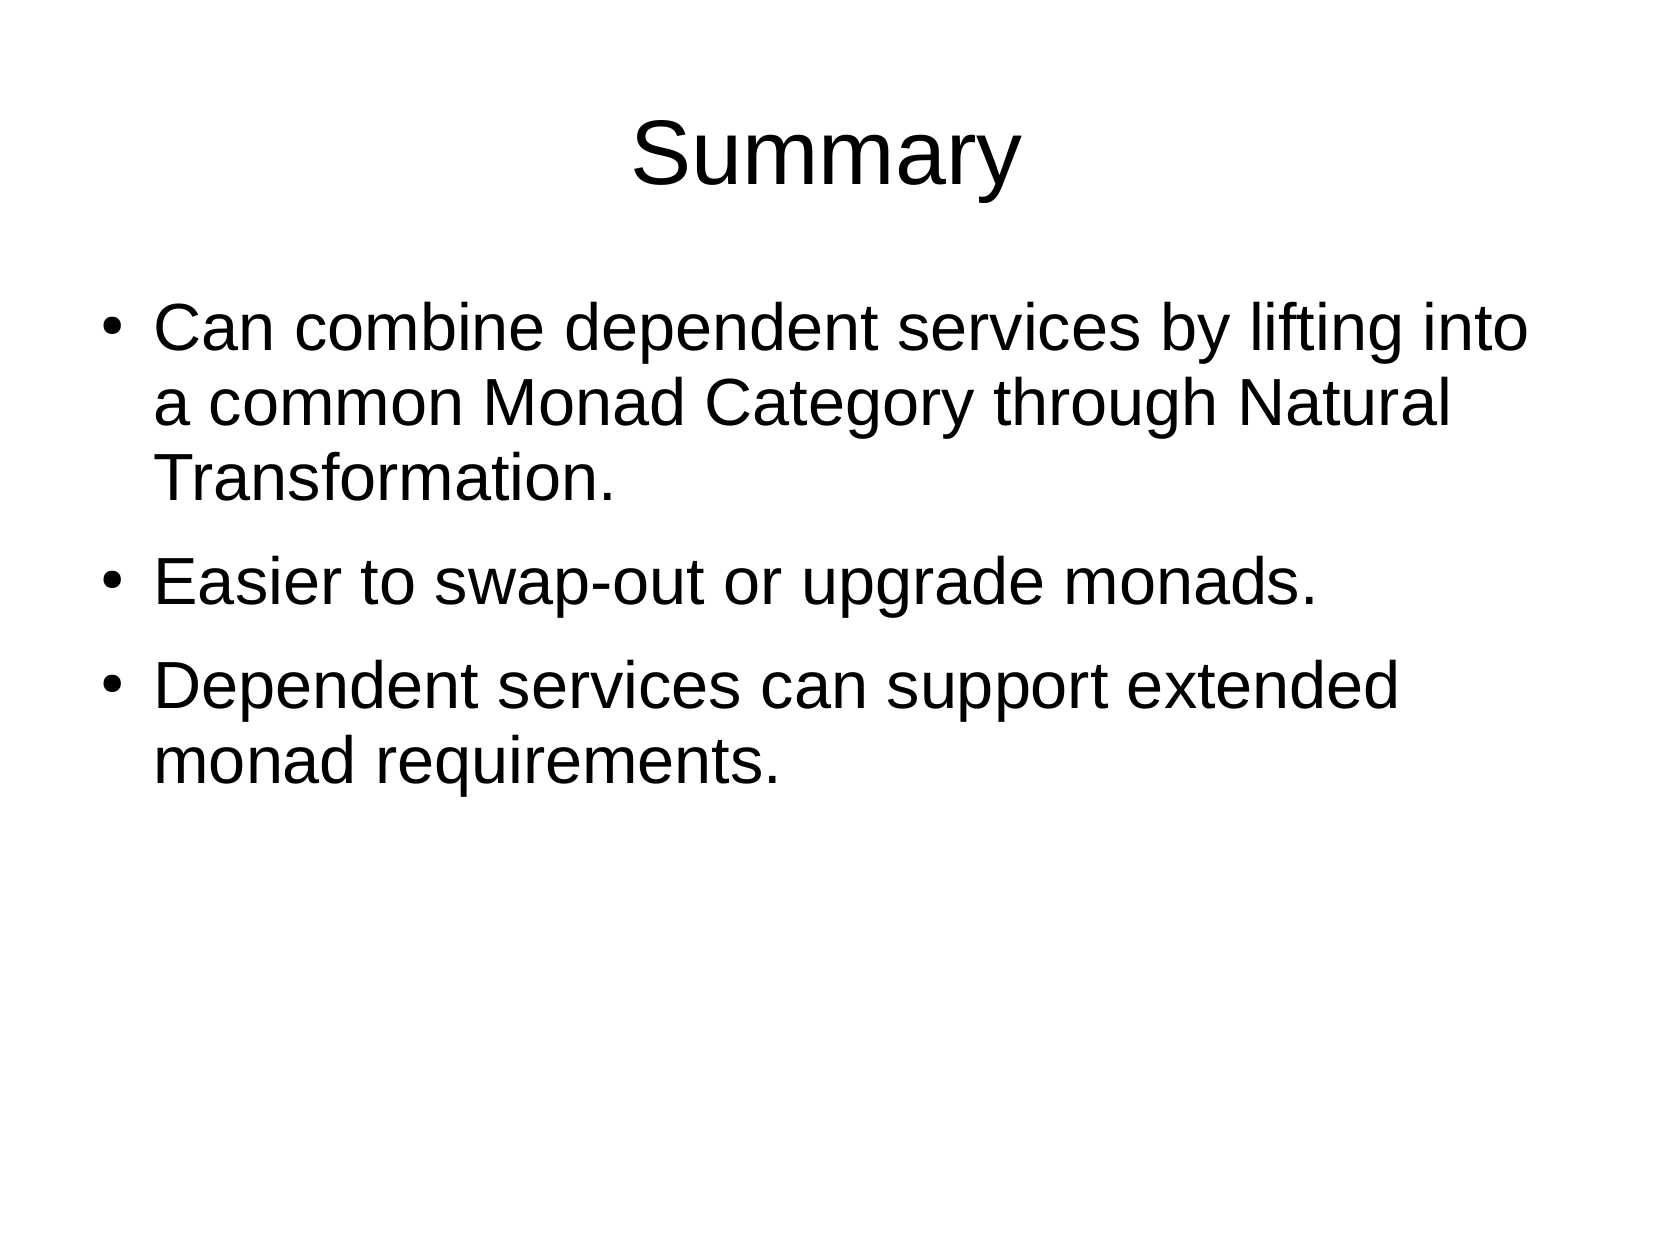

# Summary
Can combine dependent services by lifting into a common Monad Category through Natural Transformation.
Easier to swap-out or upgrade monads.
Dependent services can support extended monad requirements.